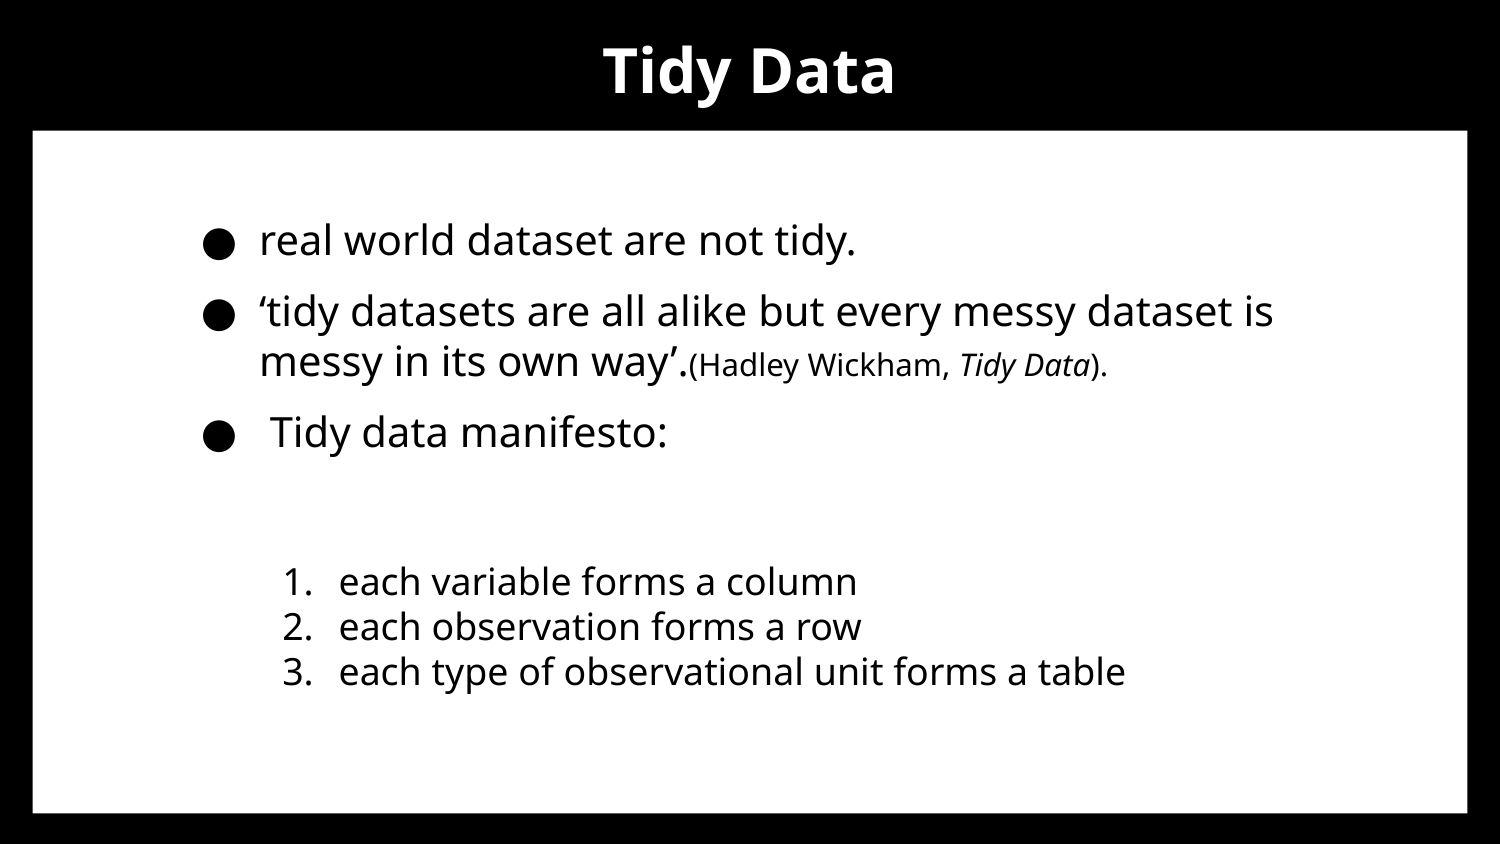

Tidy Data
real world dataset are not tidy.
‘tidy datasets are all alike but every messy dataset is messy in its own way’.(Hadley Wickham, Tidy Data).
 Tidy data manifesto:
each variable forms a column
each observation forms a row
each type of observational unit forms a table